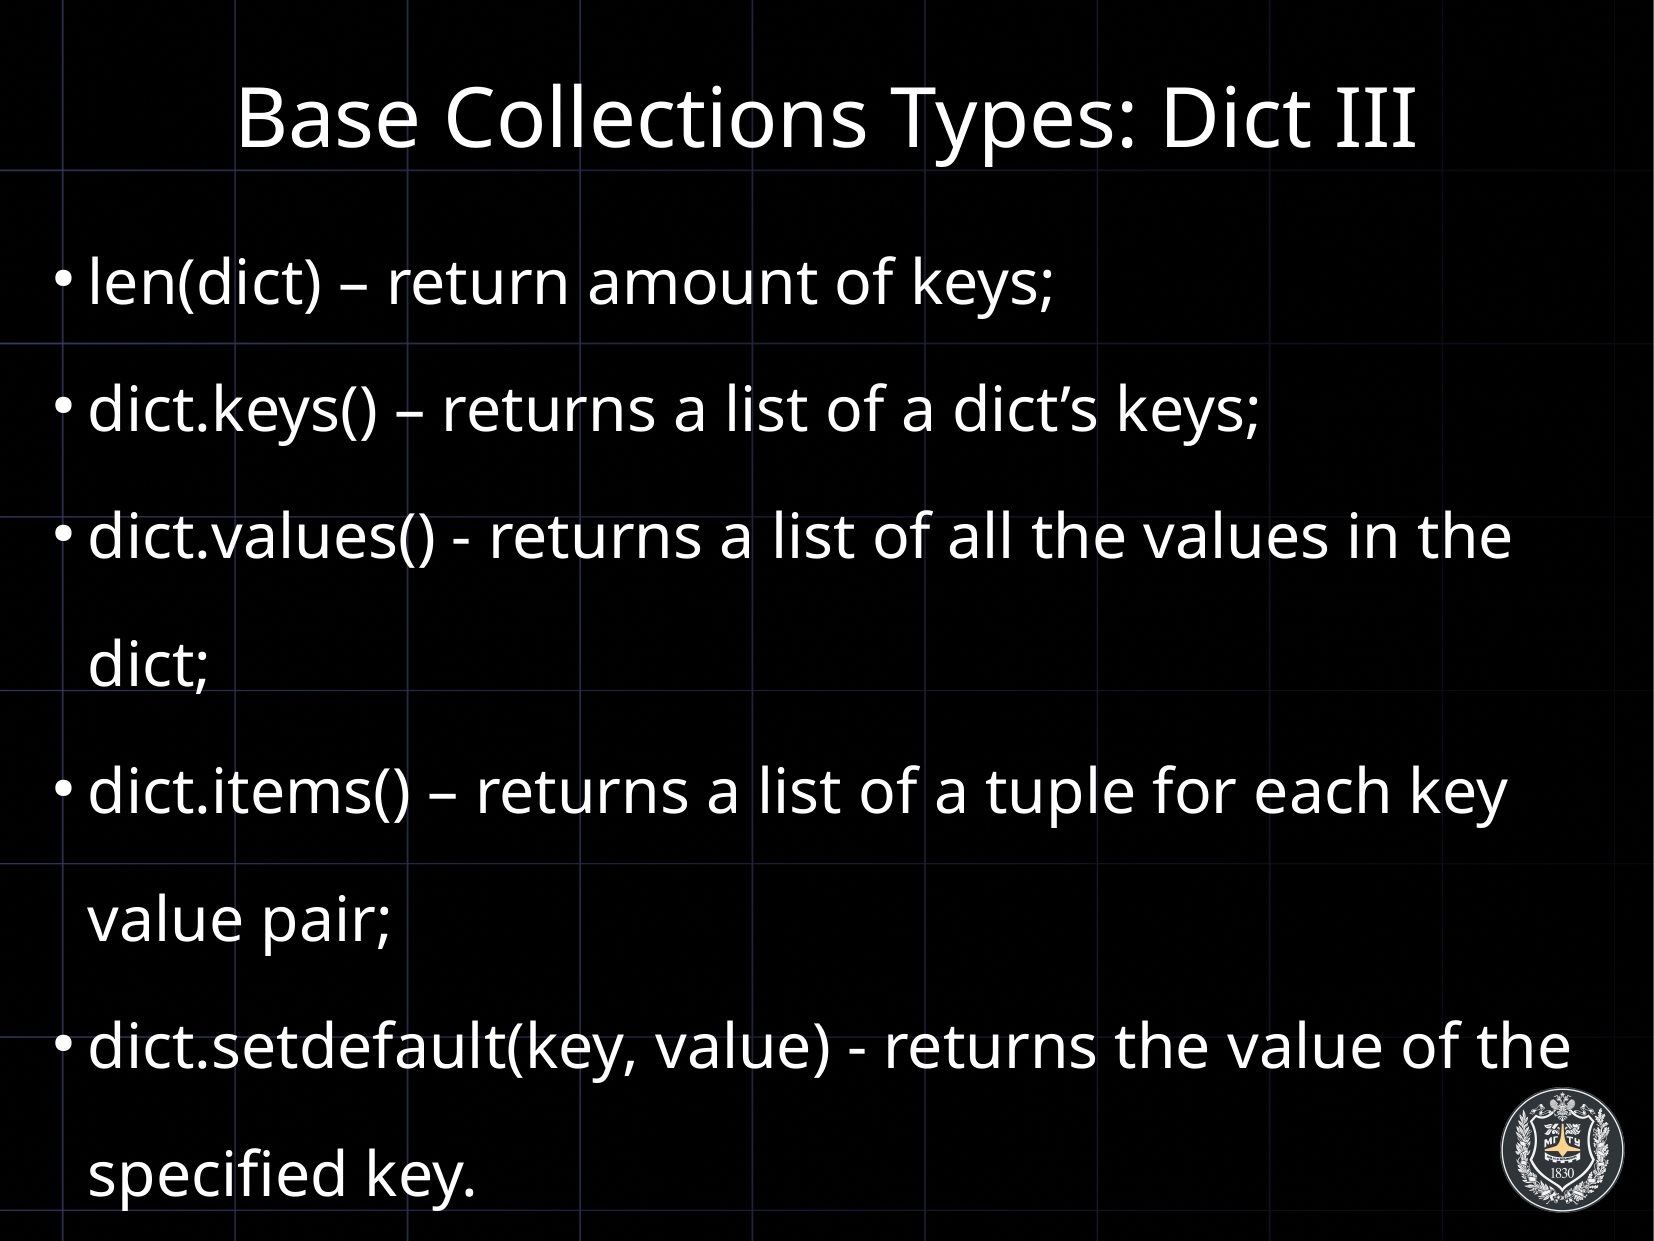

# Base Collections Types: Dict III
len(dict) – return amount of keys;
dict.keys() – returns a list of a dict’s keys;
dict.values() - returns a list of all the values in the dict;
dict.items() – returns a list of a tuple for each key value pair;
dict.setdefault(key, value) - returns the value of the specified key.
And more...